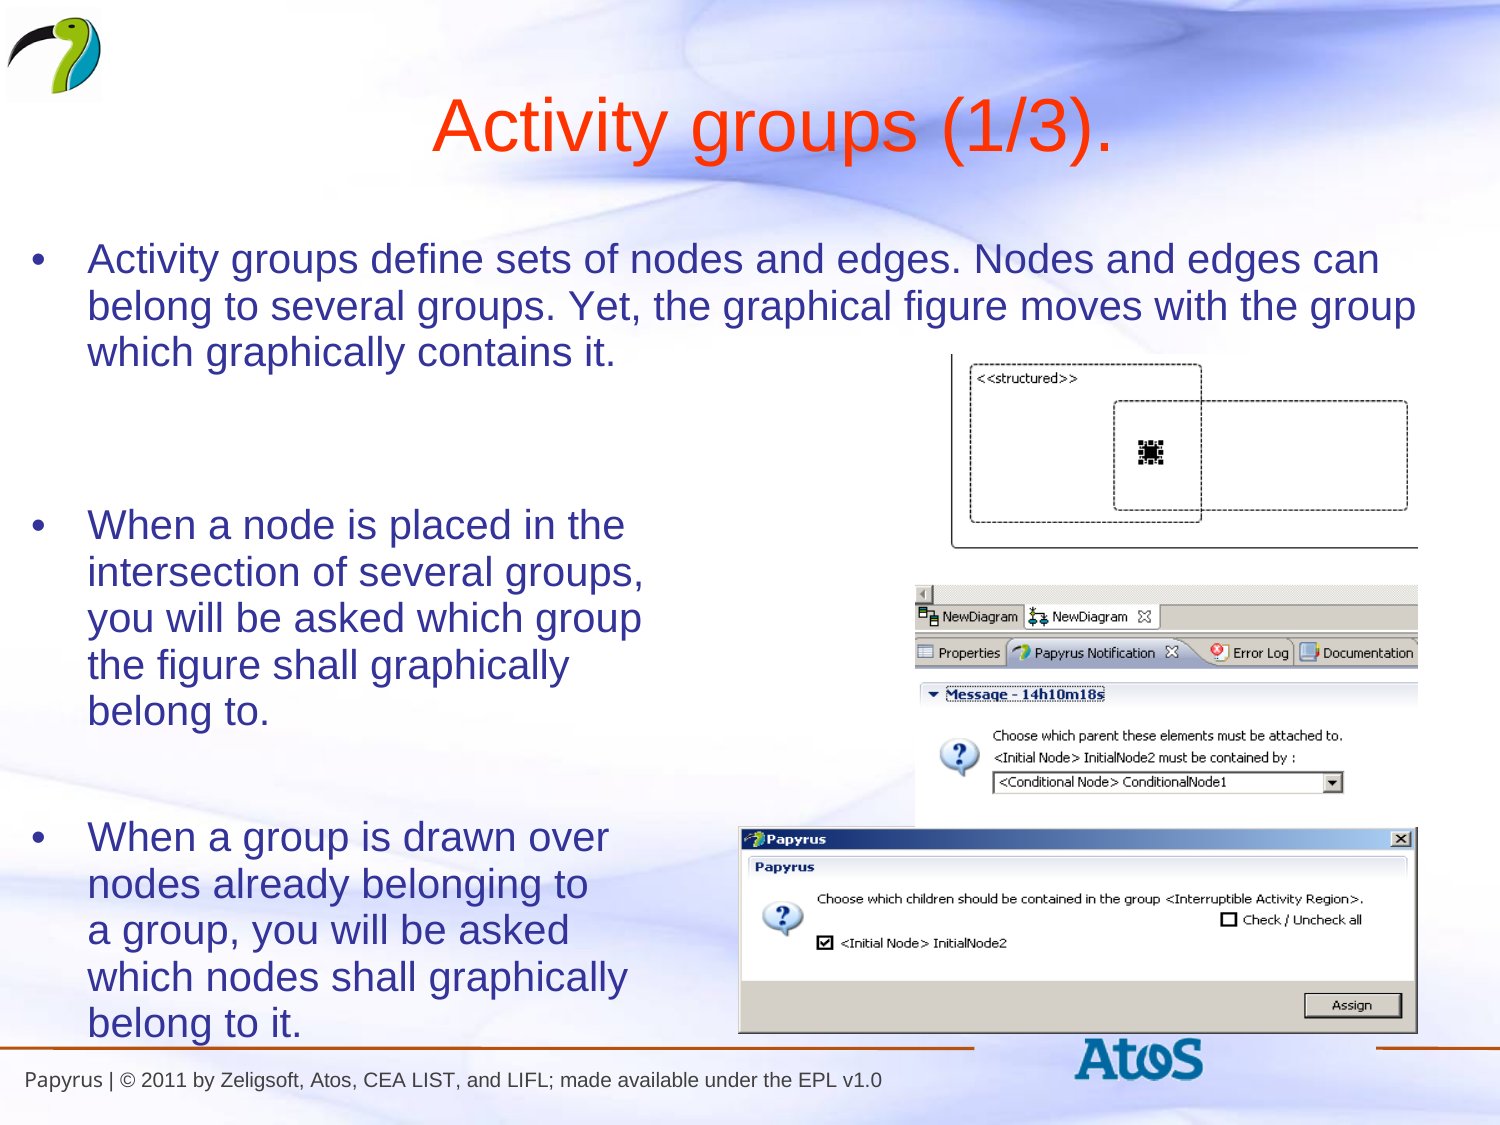

# Activity groups (1/3).
Activity groups define sets of nodes and edges. Nodes and edges can belong to several groups. Yet, the graphical figure moves with the group which graphically contains it.
When a node is placed in the
intersection of several groups,
you will be asked which group
the figure shall graphically
belong to.
When a group is drawn over
nodes already belonging to
a group, you will be asked
which nodes shall graphically
belong to it.